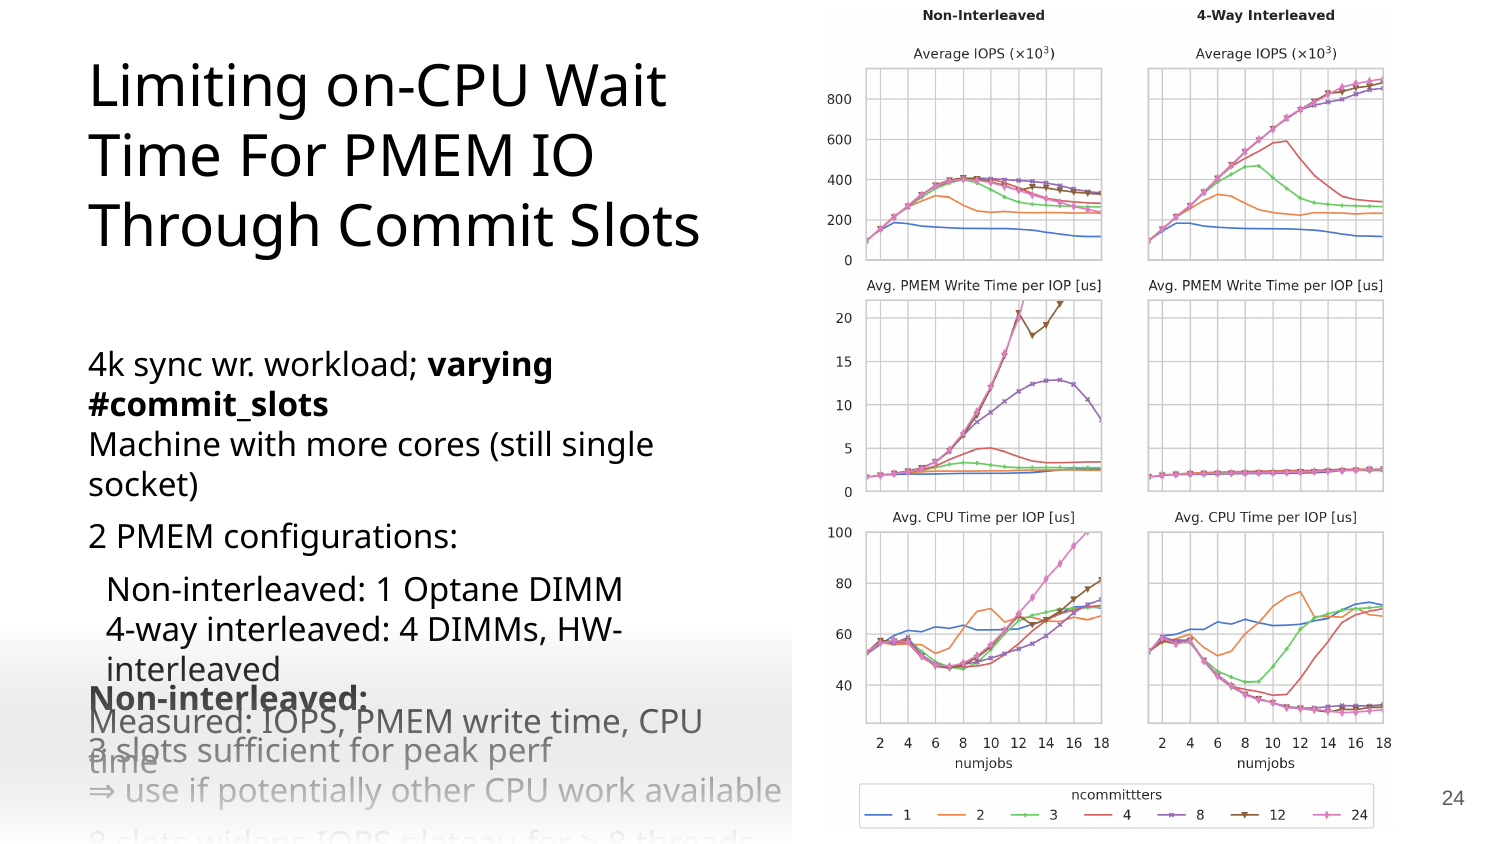

# Limiting on-CPU Wait Time For PMEM IO Through Commit Slots
4k sync wr. workload; varying #commit_slots
Machine with more cores (still single socket)
2 PMEM configurations:
Non-interleaved: 1 Optane DIMM
4-way interleaved: 4 DIMMs, HW-interleaved
Measured: IOPS, PMEM write time, CPU time
Non-interleaved:
3 slots sufficient for peak perf
⇒ use if potentially other CPU work available
8 slots widens IOPS plateau for > 8 threads
⇒cost: higher PMEM write time; but CPU time is still good (widened bath tub curve)
⇒ use if no other high-prio CPU work available
More slots: wasted CPU time w/ perf gains
4-way interleaved
Core count insufficient to saturate max BW
⇒Stalling instructions is always cheaper
⇒Use #slots >#cores
Corollary: ZIL-PMEM can do 850k IOPS @ 18 threads with the right hardware.